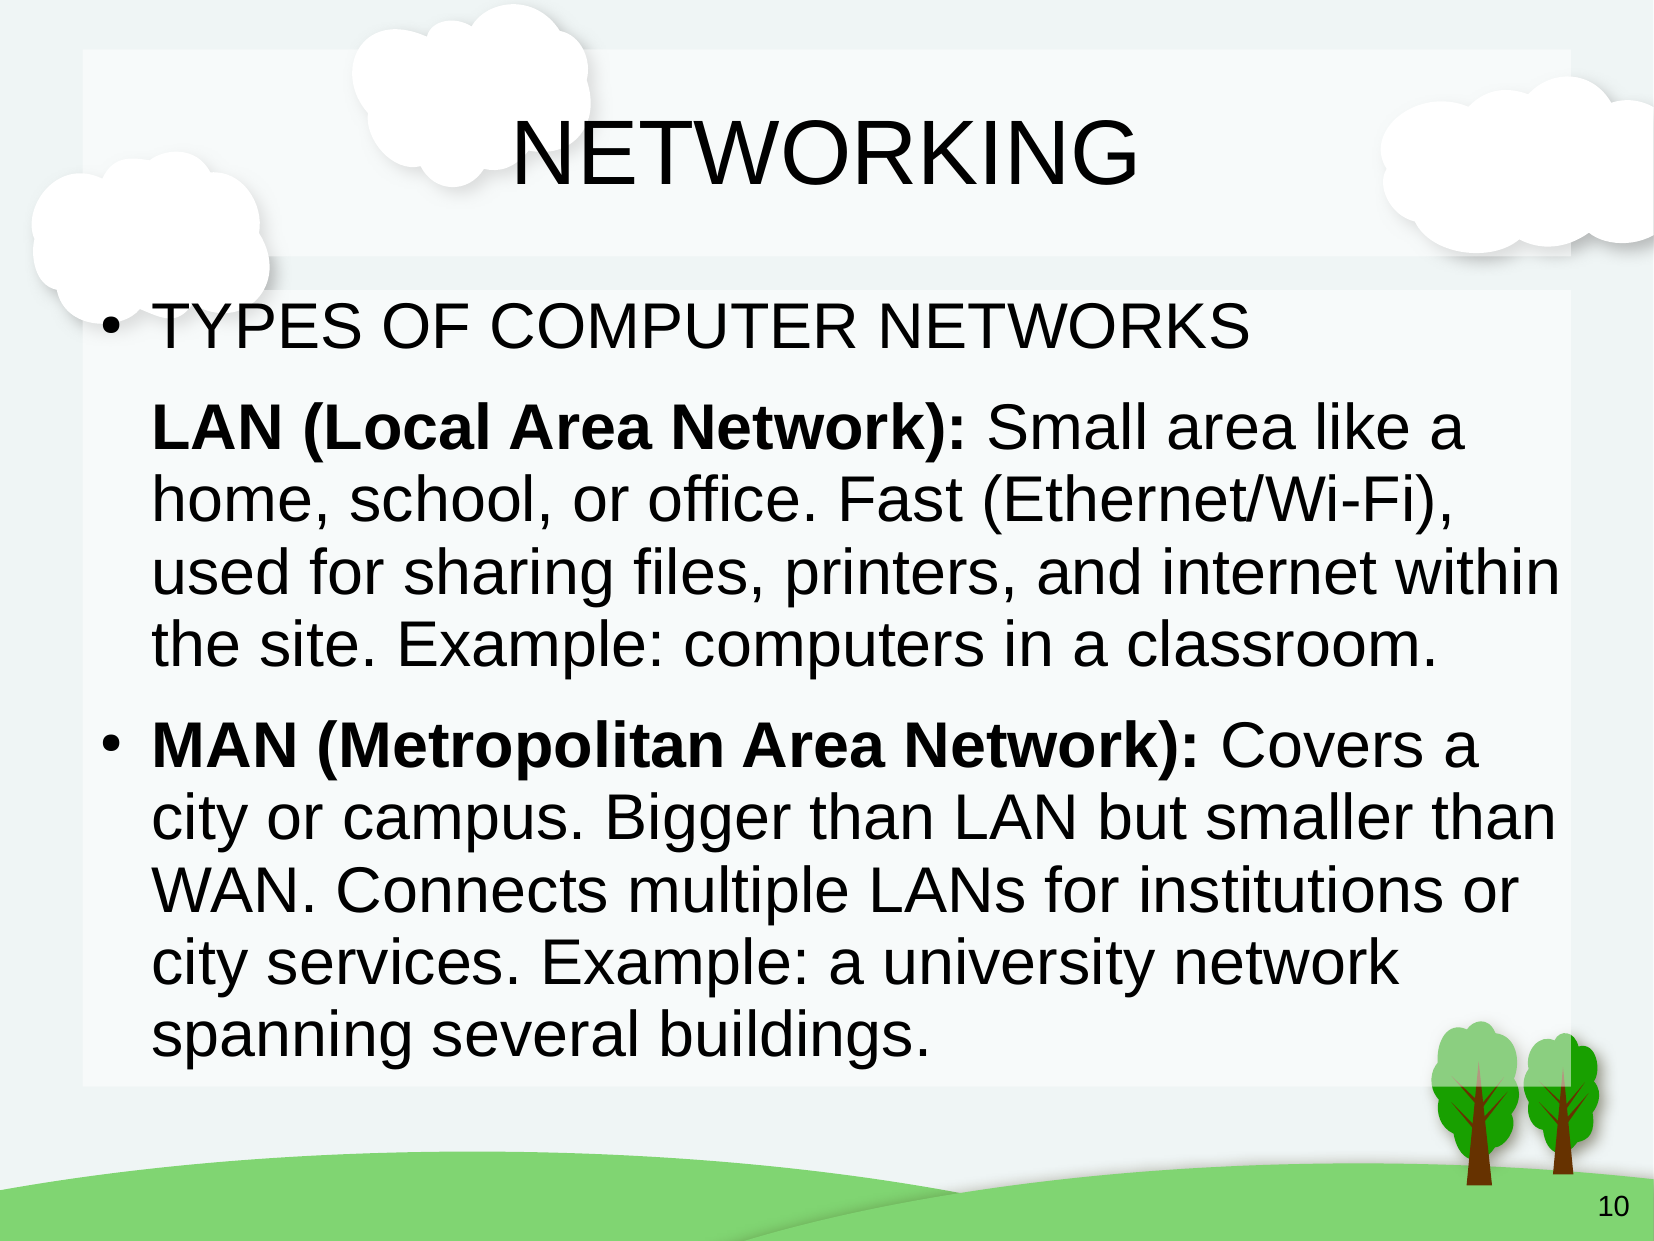

# NETWORKING
TYPES OF COMPUTER NETWORKS
LAN (Local Area Network): Small area like a home, school, or office. Fast (Ethernet/Wi‑Fi), used for sharing files, printers, and internet within the site. Example: computers in a classroom.
MAN (Metropolitan Area Network): Covers a city or campus. Bigger than LAN but smaller than WAN. Connects multiple LANs for institutions or city services. Example: a university network spanning several buildings.
10